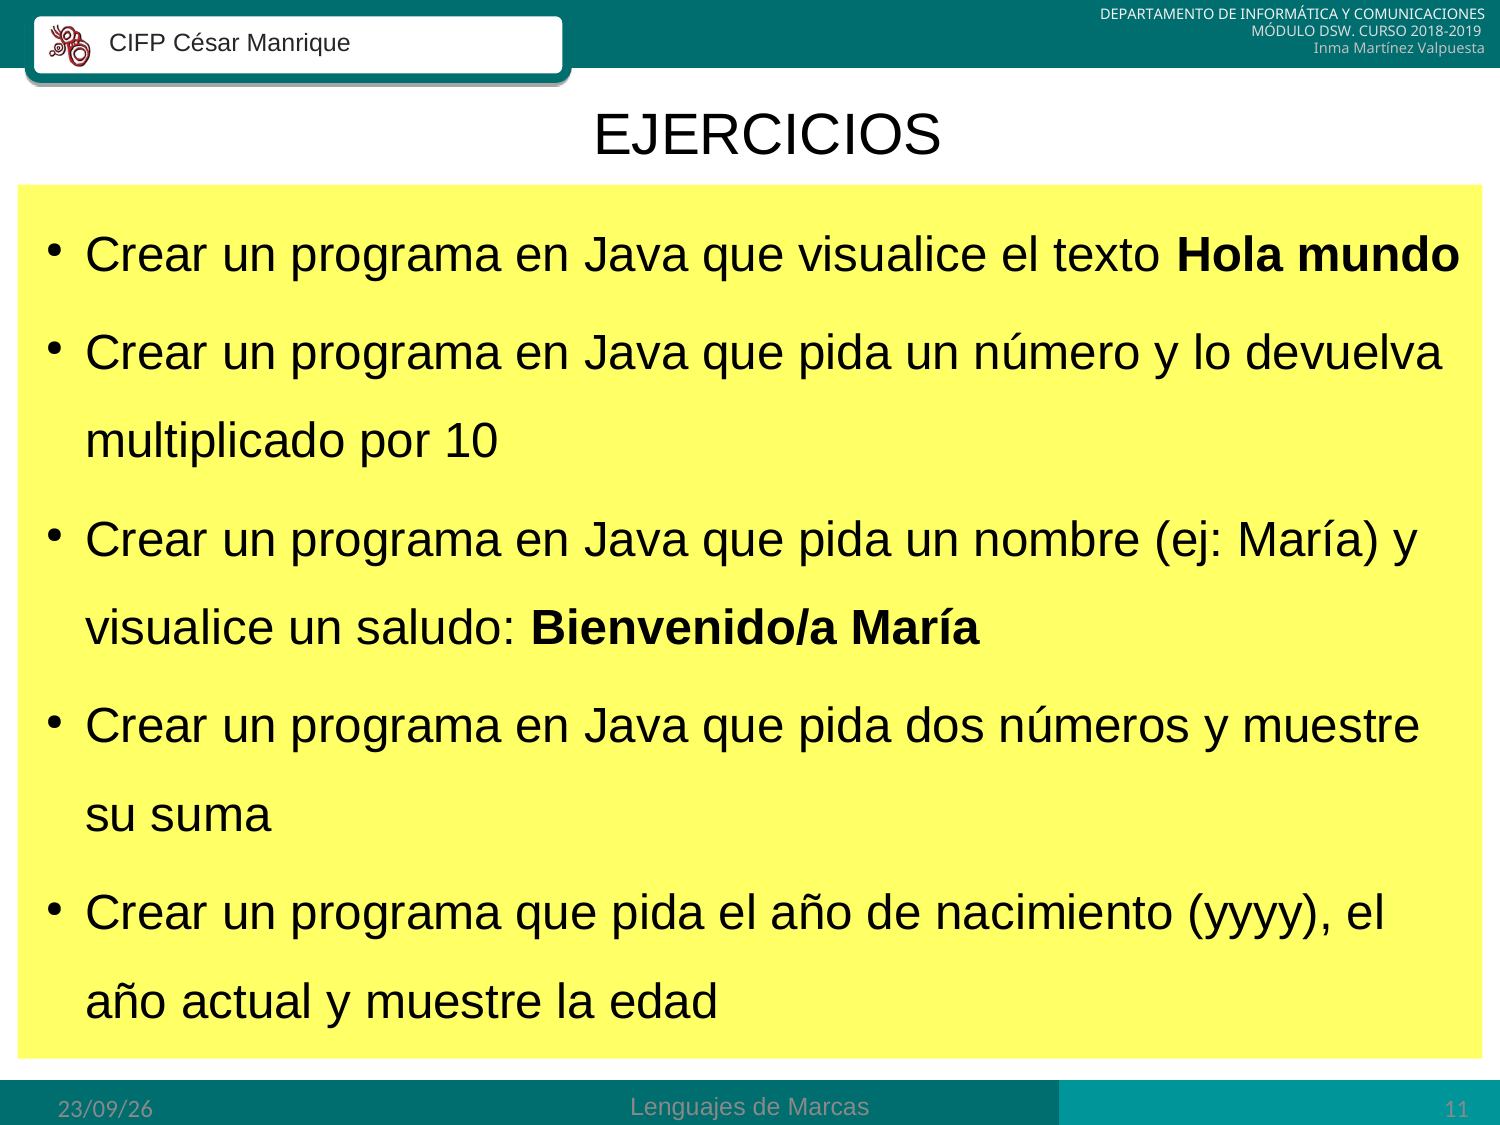

# EJERCICIOS
Crear un programa en Java que visualice el texto Hola mundo
Crear un programa en Java que pida un número y lo devuelva multiplicado por 10
Crear un programa en Java que pida un nombre (ej: María) y visualice un saludo: Bienvenido/a María
Crear un programa en Java que pida dos números y muestre su suma
Crear un programa que pida el año de nacimiento (yyyy), el año actual y muestre la edad
Lenguajes de Marcas